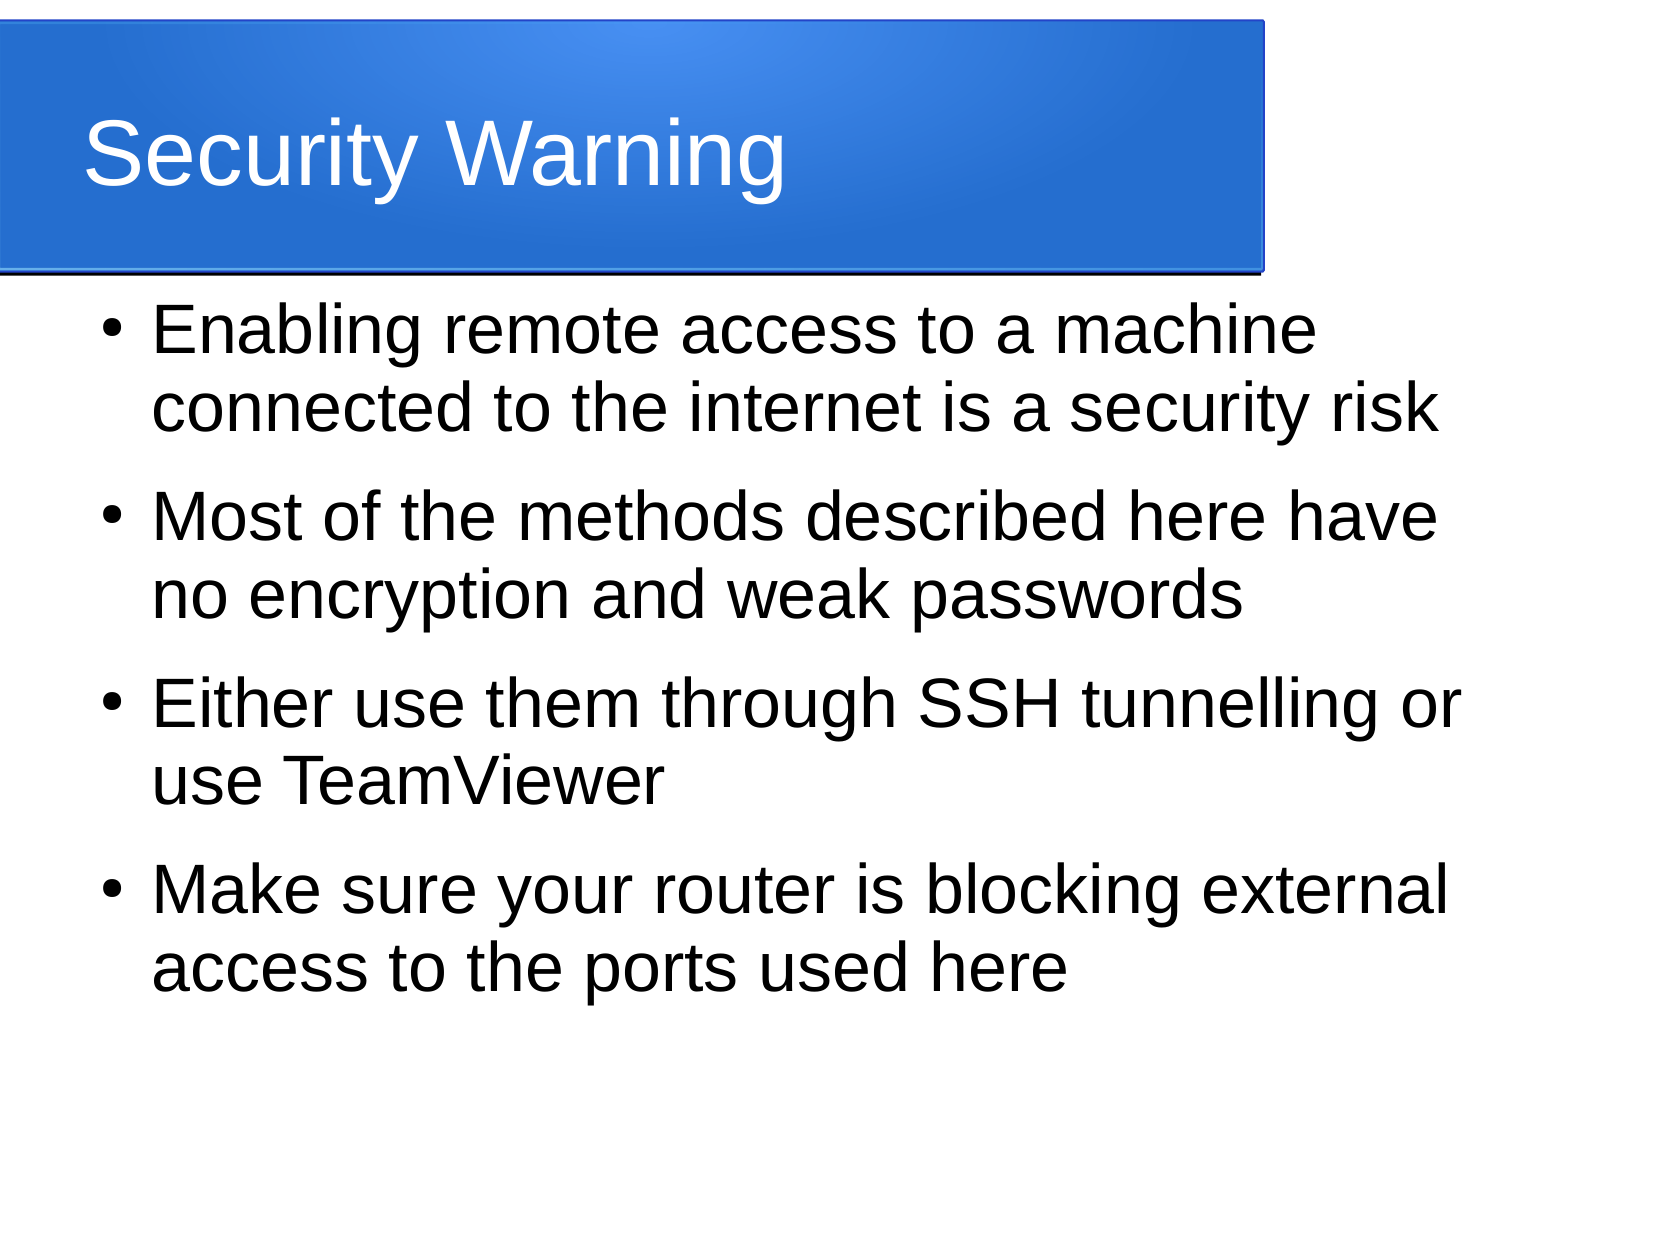

# Security Warning
Enabling remote access to a machine connected to the internet is a security risk
Most of the methods described here have no encryption and weak passwords
Either use them through SSH tunnelling or use TeamViewer
Make sure your router is blocking external access to the ports used here